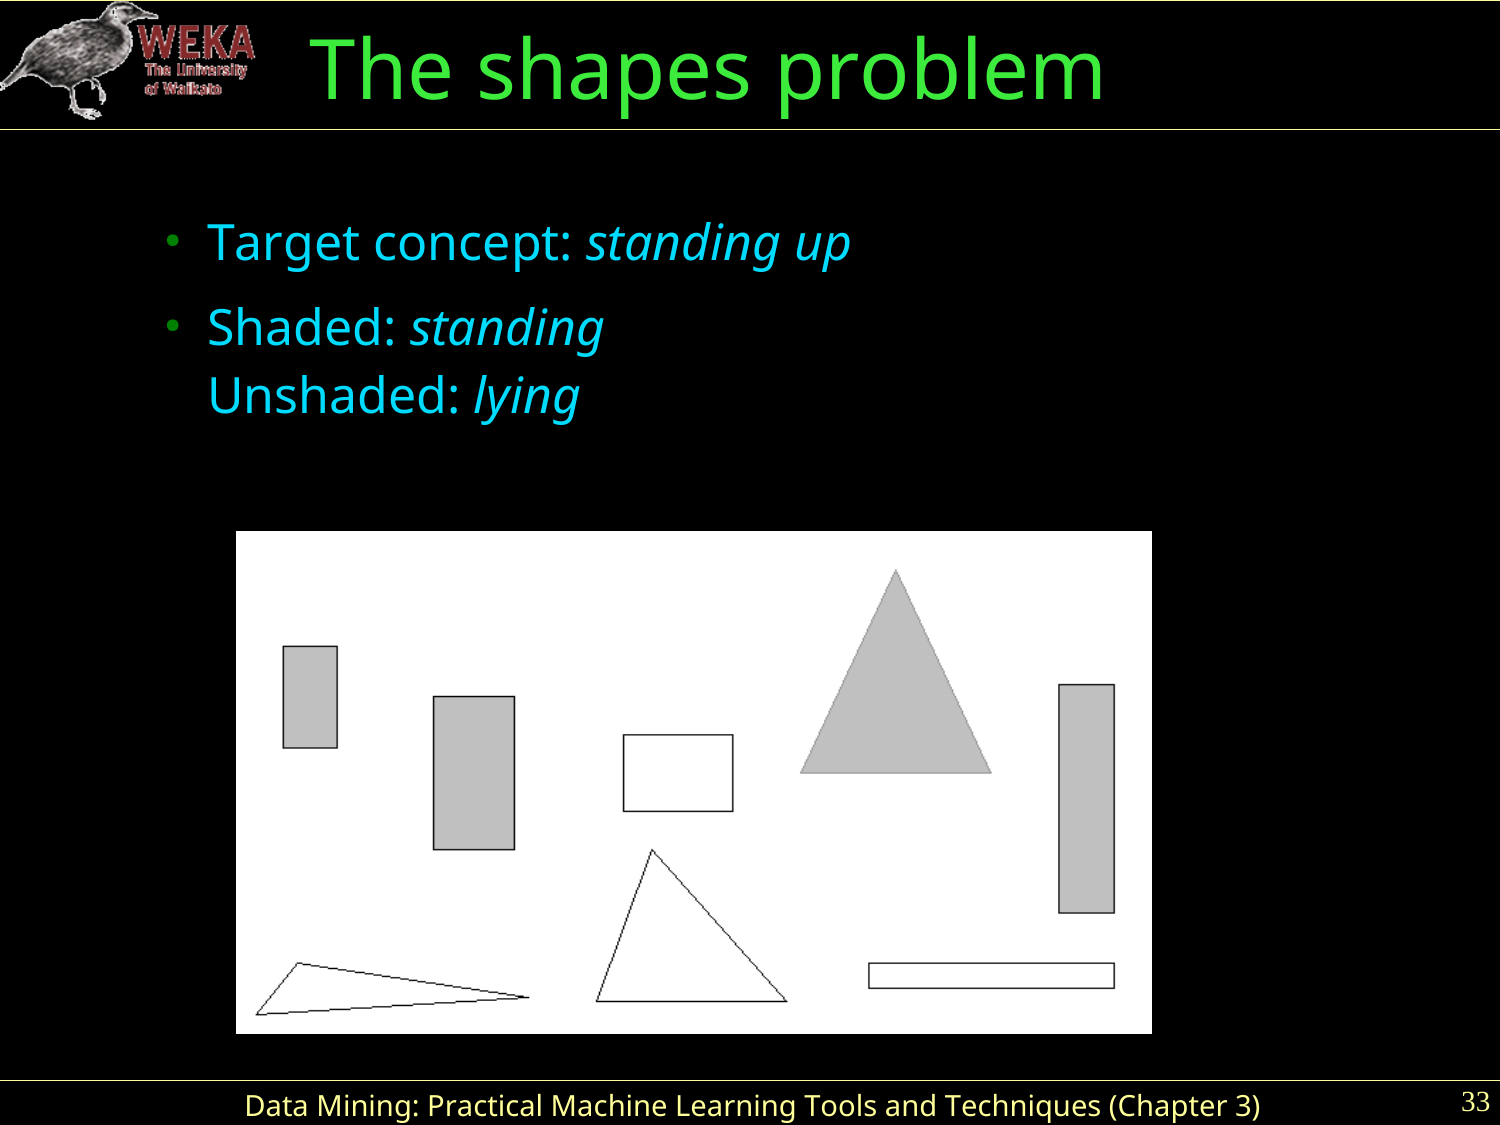

# The shapes problem
Target concept: standing up
Shaded: standing
Unshaded: lying
Data Mining: Practical Machine Learning Tools and Techniques (Chapter 3)
33